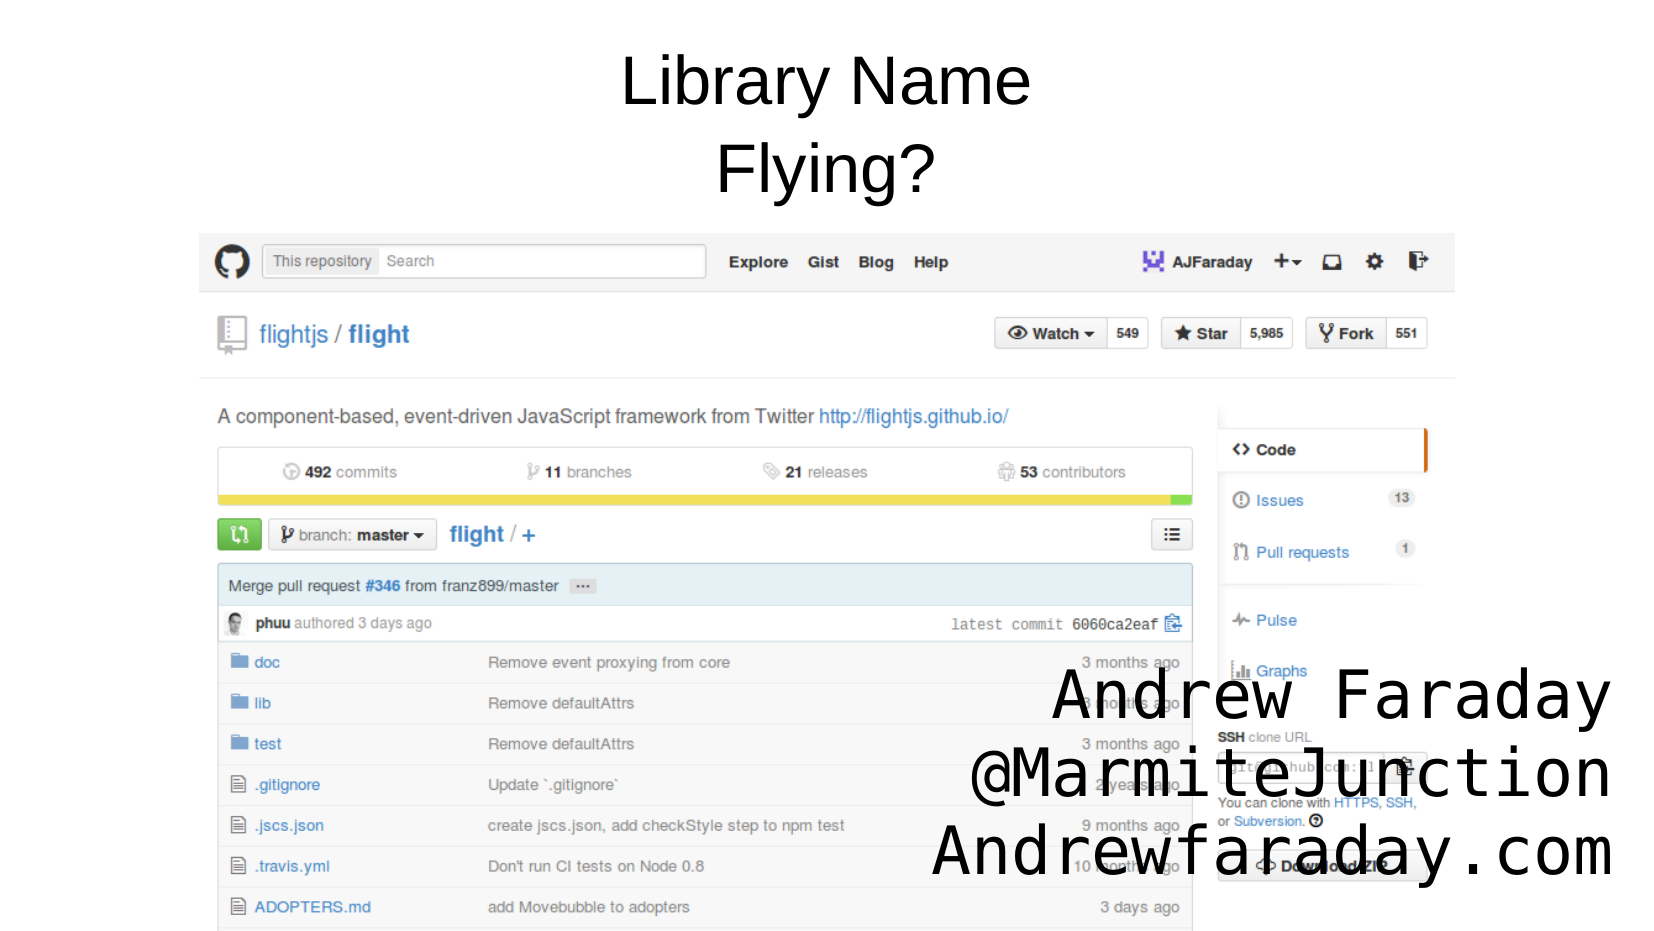

# Library Name
Flying?
Andrew Faraday
@MarmiteJunction
Andrewfaraday.com